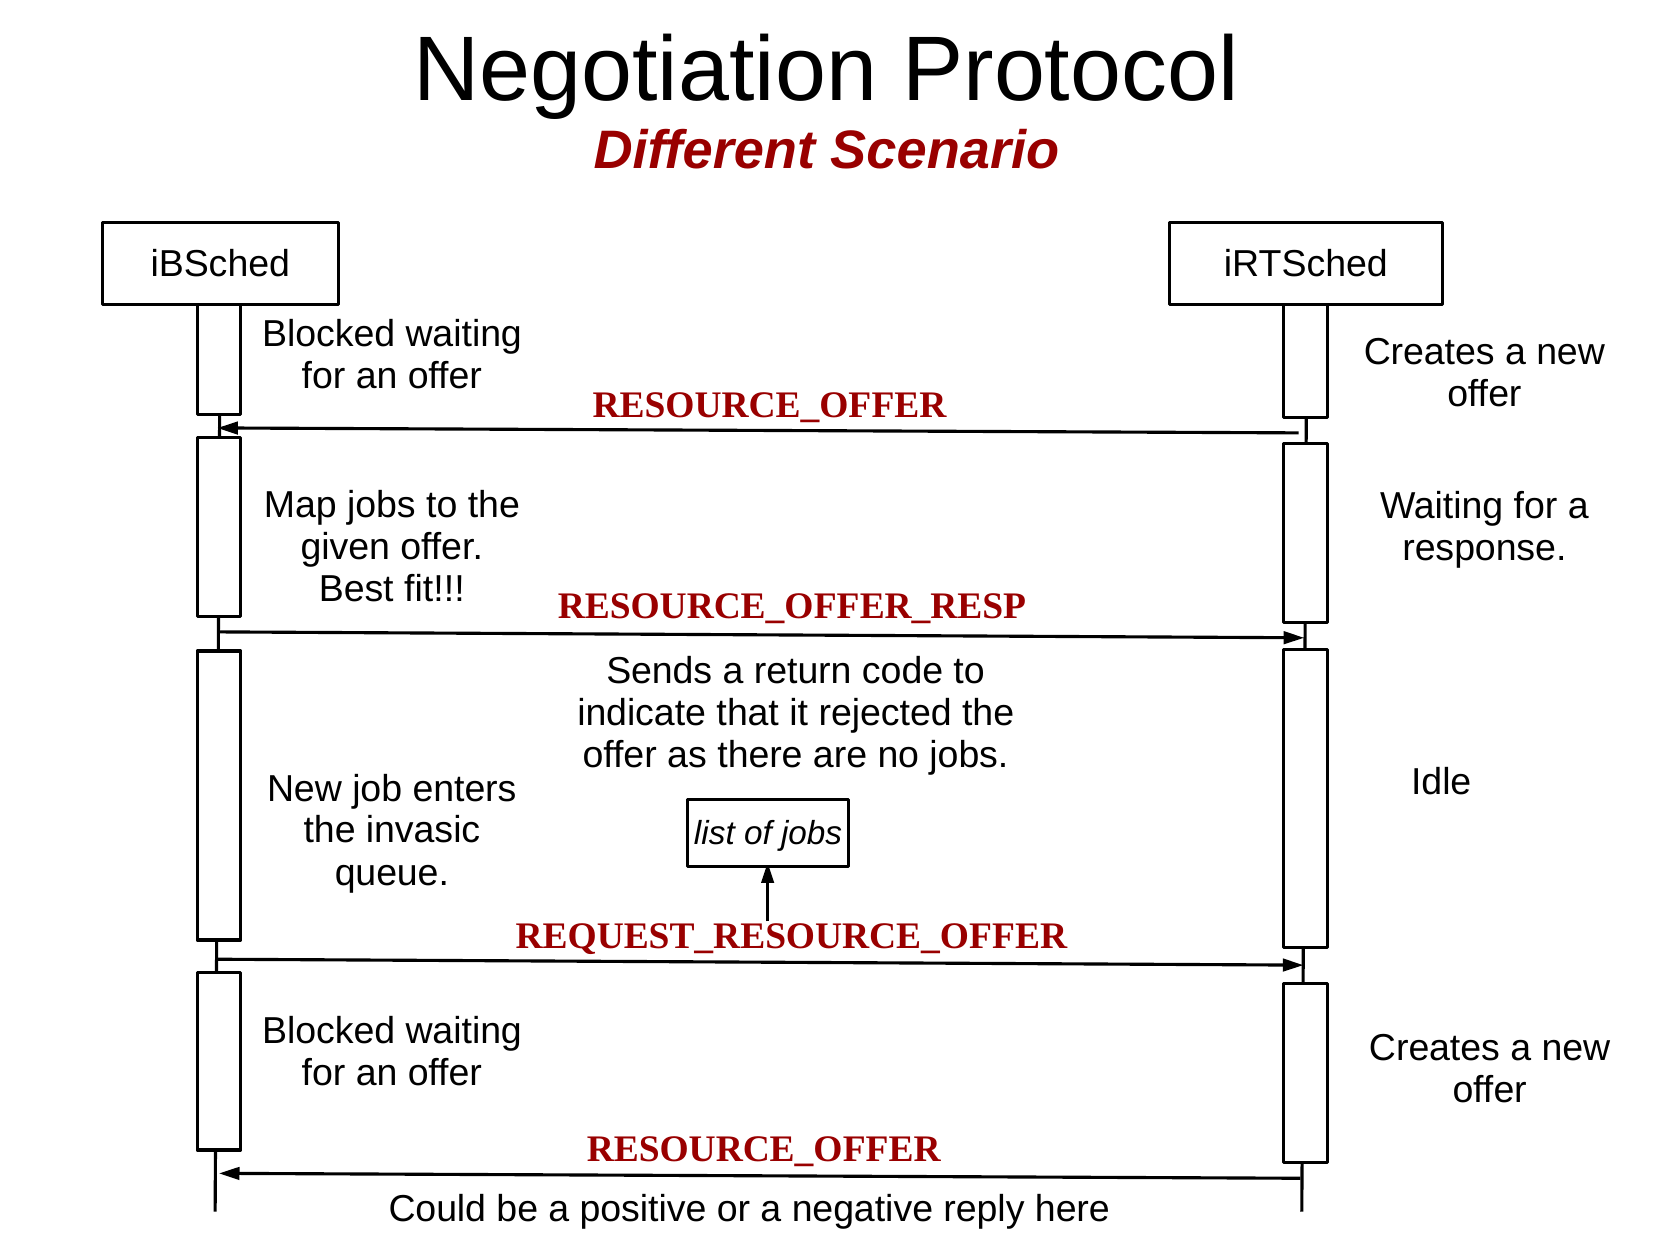

# Negotiation Protocol Different Scenario
iBSched
iRTSched
Blocked waiting
for an offer
Creates a new offer
RESOURCE_OFFER
Map jobs to the
given offer.
Best fit!!!
Waiting for a
response.
RESOURCE_OFFER_RESP
Sends a return code to indicate that it rejected the offer as there are no jobs.
Idle
New job enters the invasic queue.
 list of jobs
REQUEST_RESOURCE_OFFER
Blocked waiting
for an offer
Creates a new offer
RESOURCE_OFFER
Could be a positive or a negative reply here